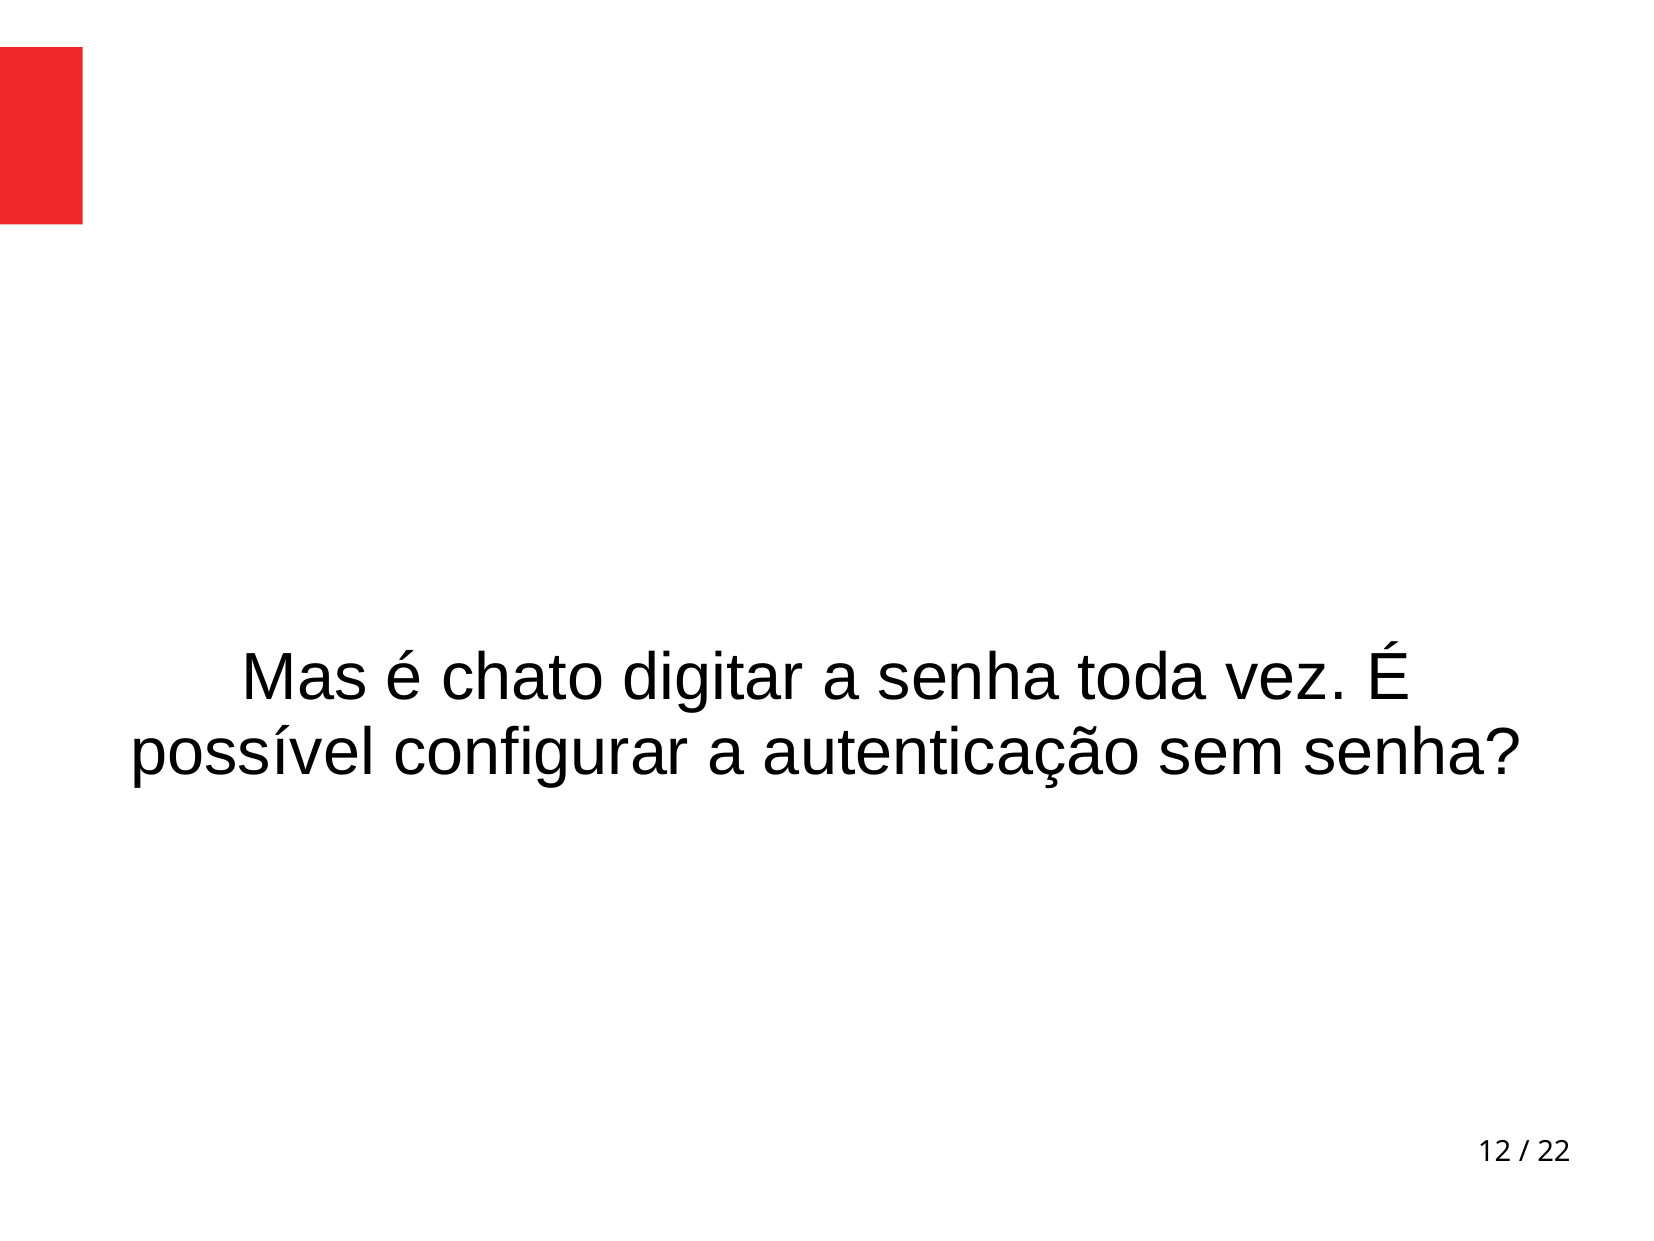

#
Mas é chato digitar a senha toda vez. É possível configurar a autenticação sem senha?
12